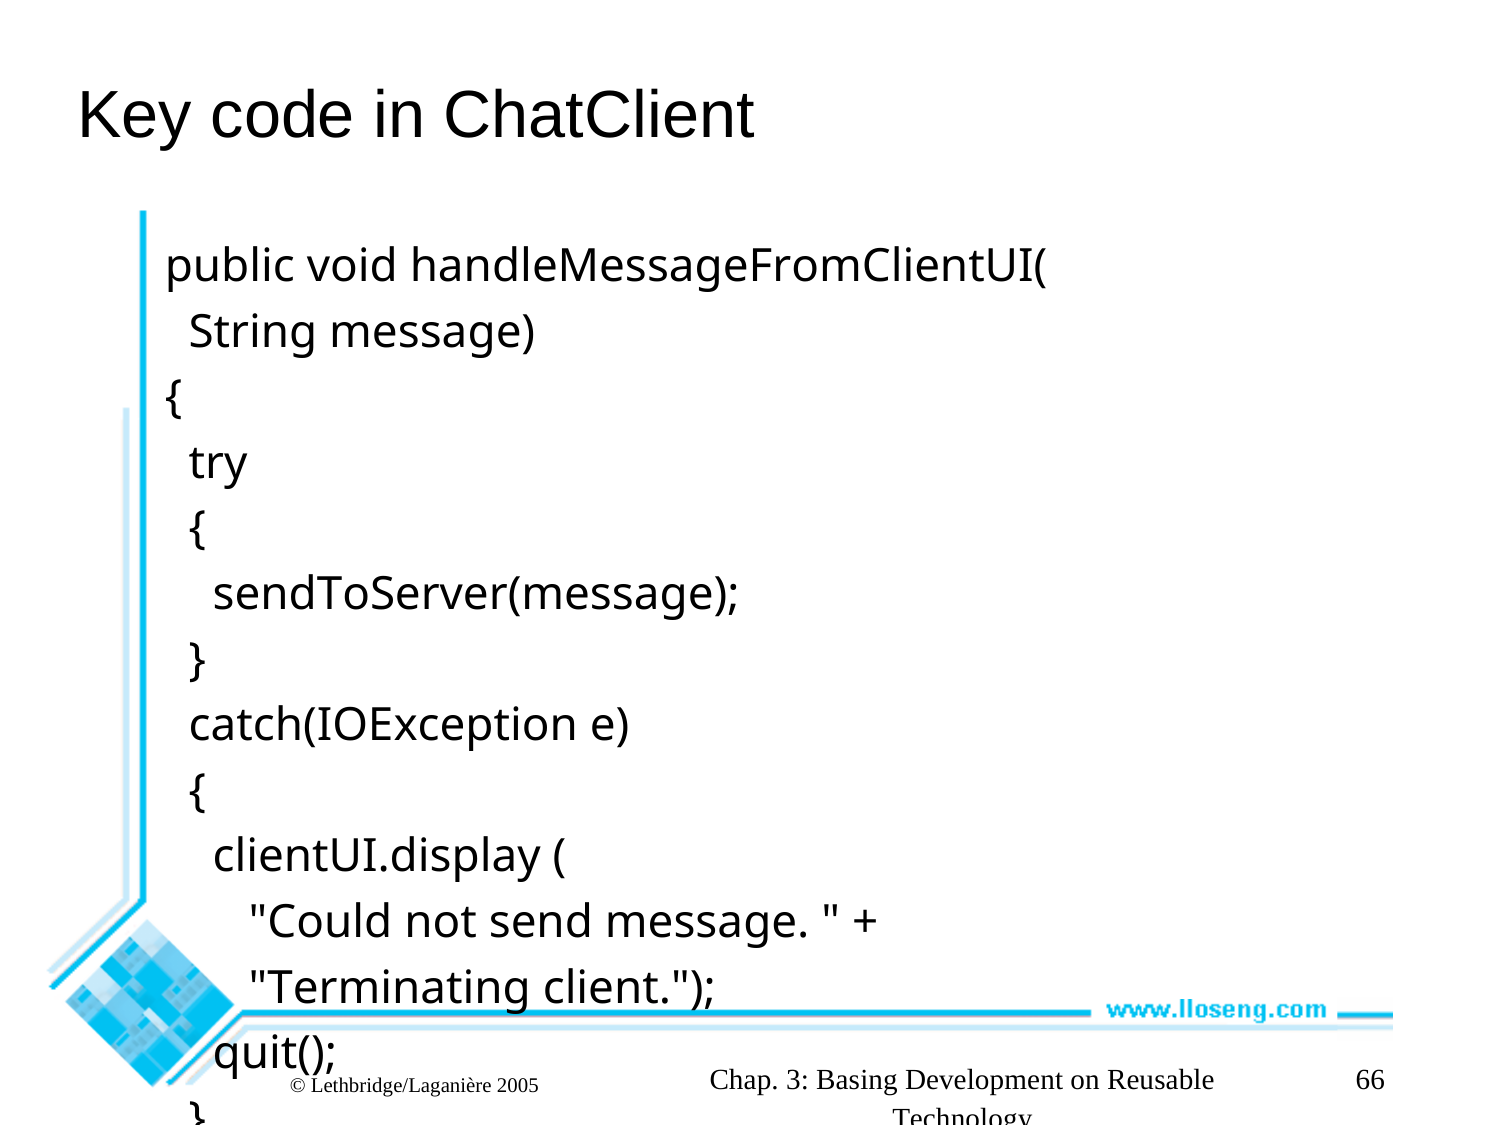

# Key code in ChatClient
public void handleMessageFromClientUI(
 String message)
{
 try
 {
 sendToServer(message);
 }
 catch(IOException e)
 {
 clientUI.display (
 "Could not send message. " +
 "Terminating client.");
 quit();
 }
}
Chap. 3: Basing Development on Reusable Technology
© Lethbridge/Laganière 2005